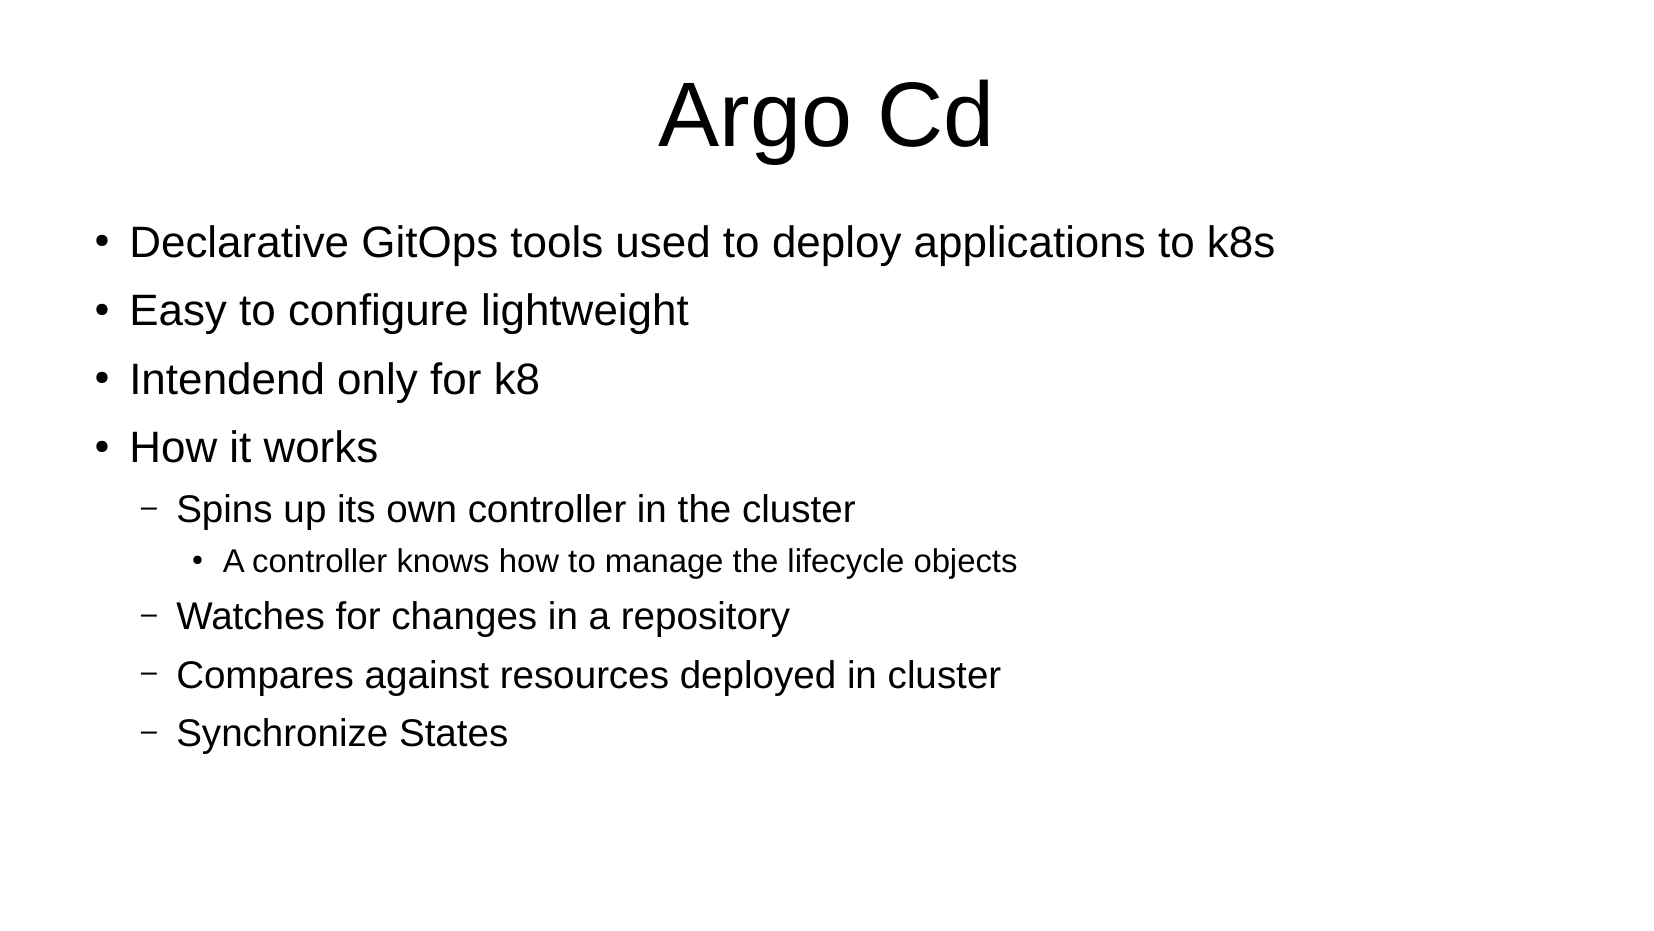

# Argo Cd
Declarative GitOps tools used to deploy applications to k8s
Easy to configure lightweight
Intendend only for k8
How it works
Spins up its own controller in the cluster
A controller knows how to manage the lifecycle objects
Watches for changes in a repository
Compares against resources deployed in cluster
Synchronize States